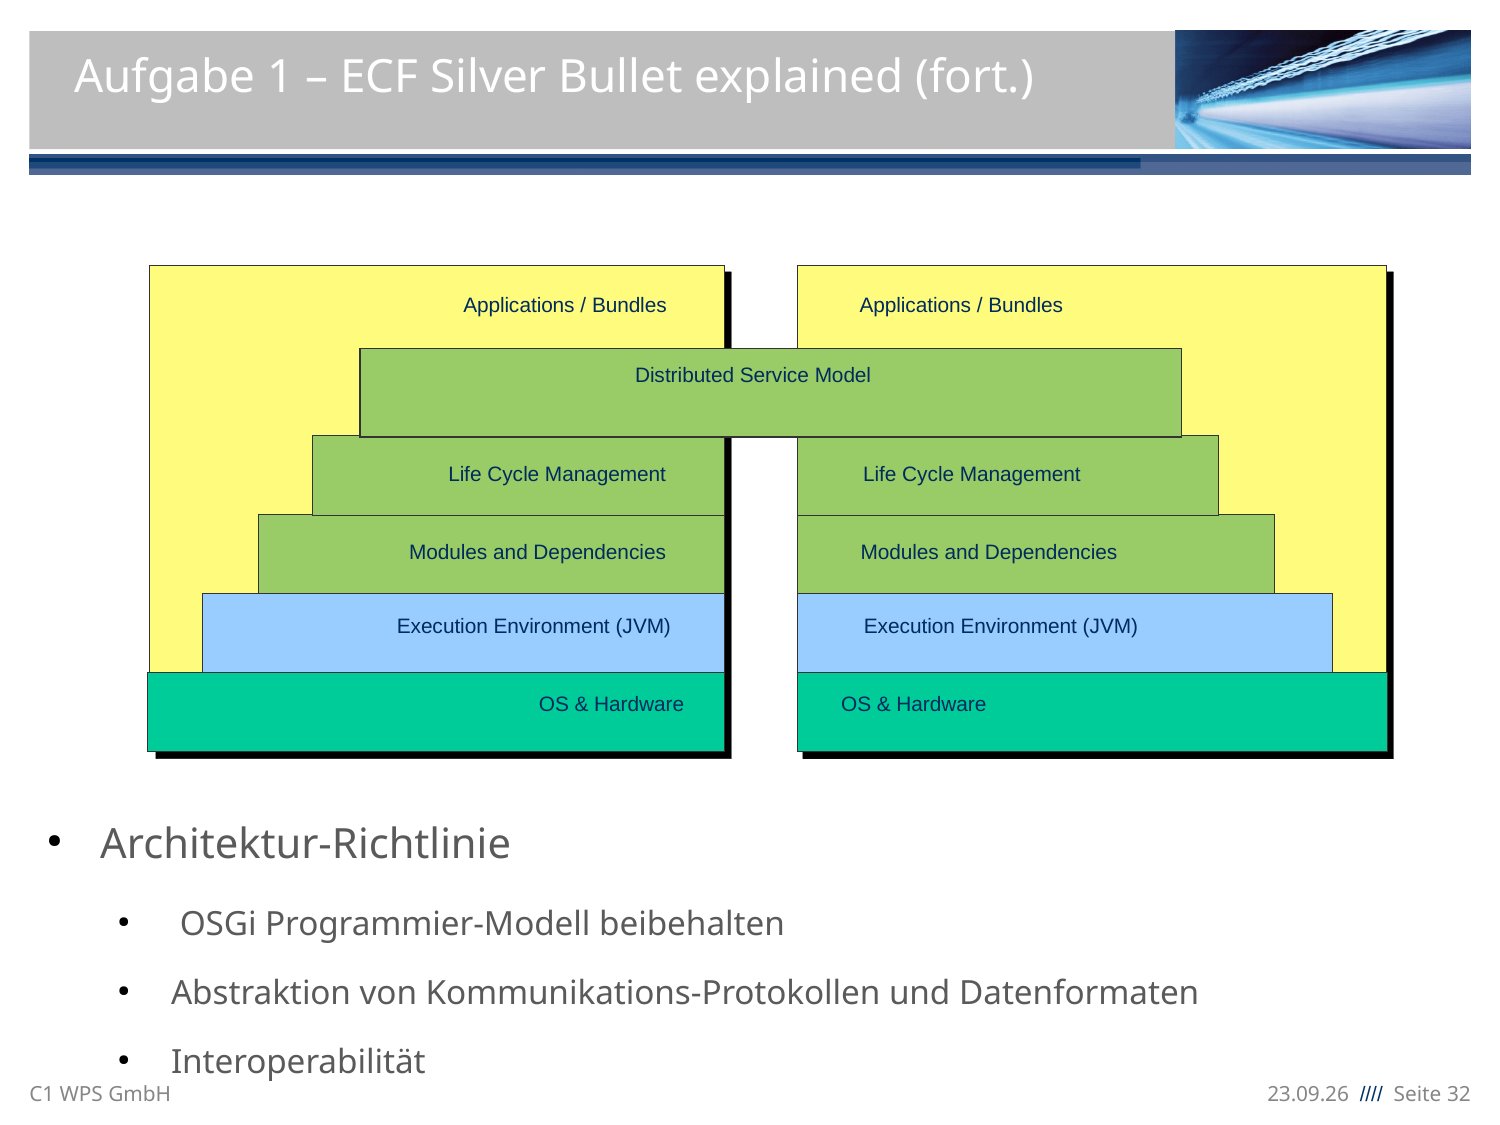

#
Aufgabe 1 – ECF Silver Bullet explained (fort.)
Architektur-Richtlinie
 OSGi Programmier-Modell beibehalten
Abstraktion von Kommunikations-Protokollen und Datenformaten
Interoperabilität
Applications / Bundles
Service Model
Life Cycle Management
Modules and Dependencies
Execution Environment (JVM)
OS & Hardware
Applications / Bundles
Service Model
Life Cycle Management
Modules and Dependencies
Execution Environment (JVM)
OS & Hardware
Distributed Service Model